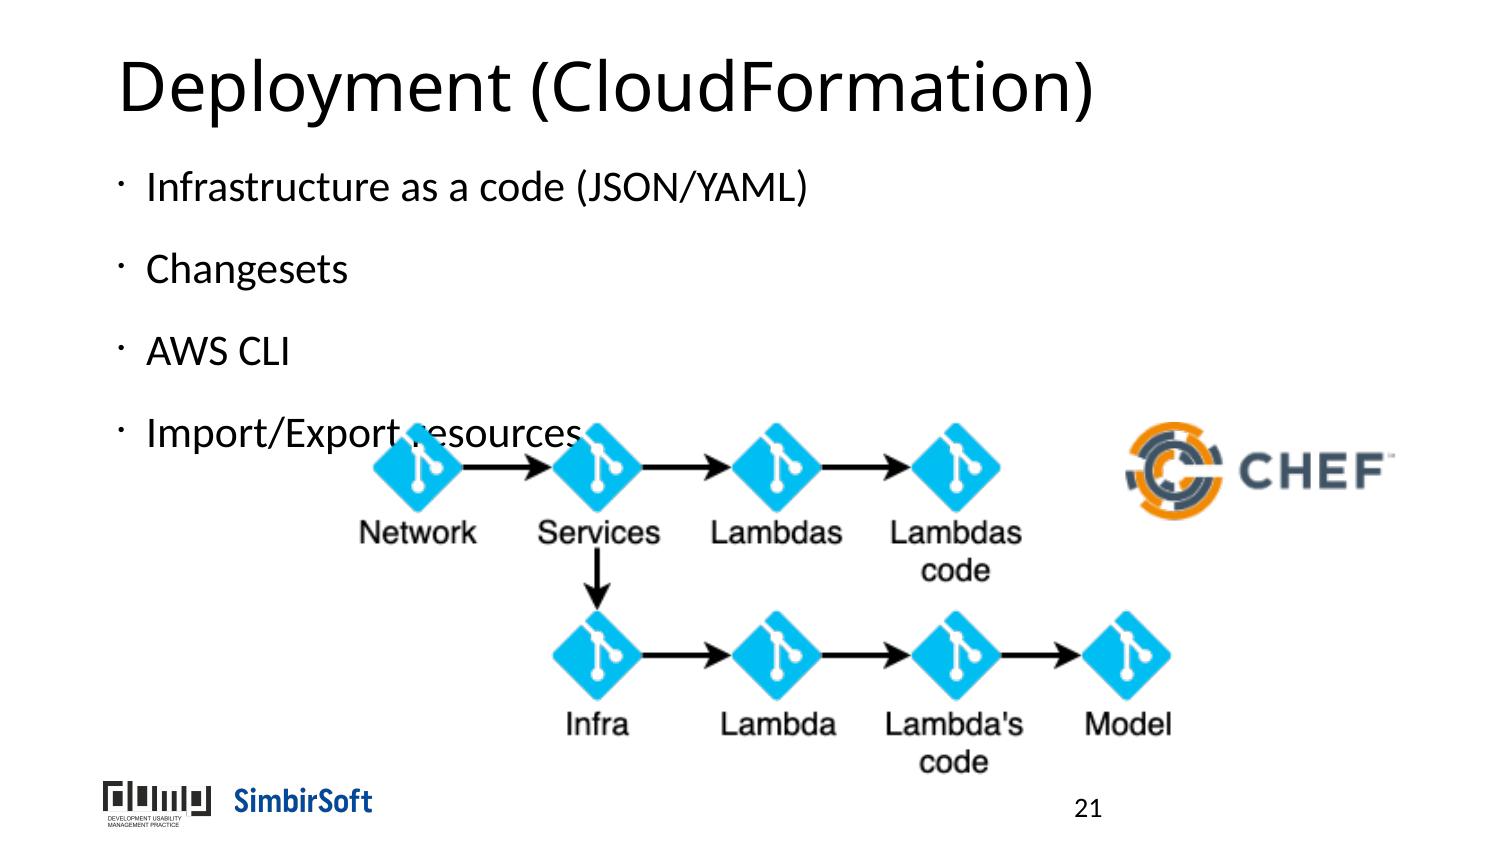

# Deployment (CloudFormation)
Infrastructure as a code (JSON/YAML)
Changesets
AWS CLI
Import/Export resources